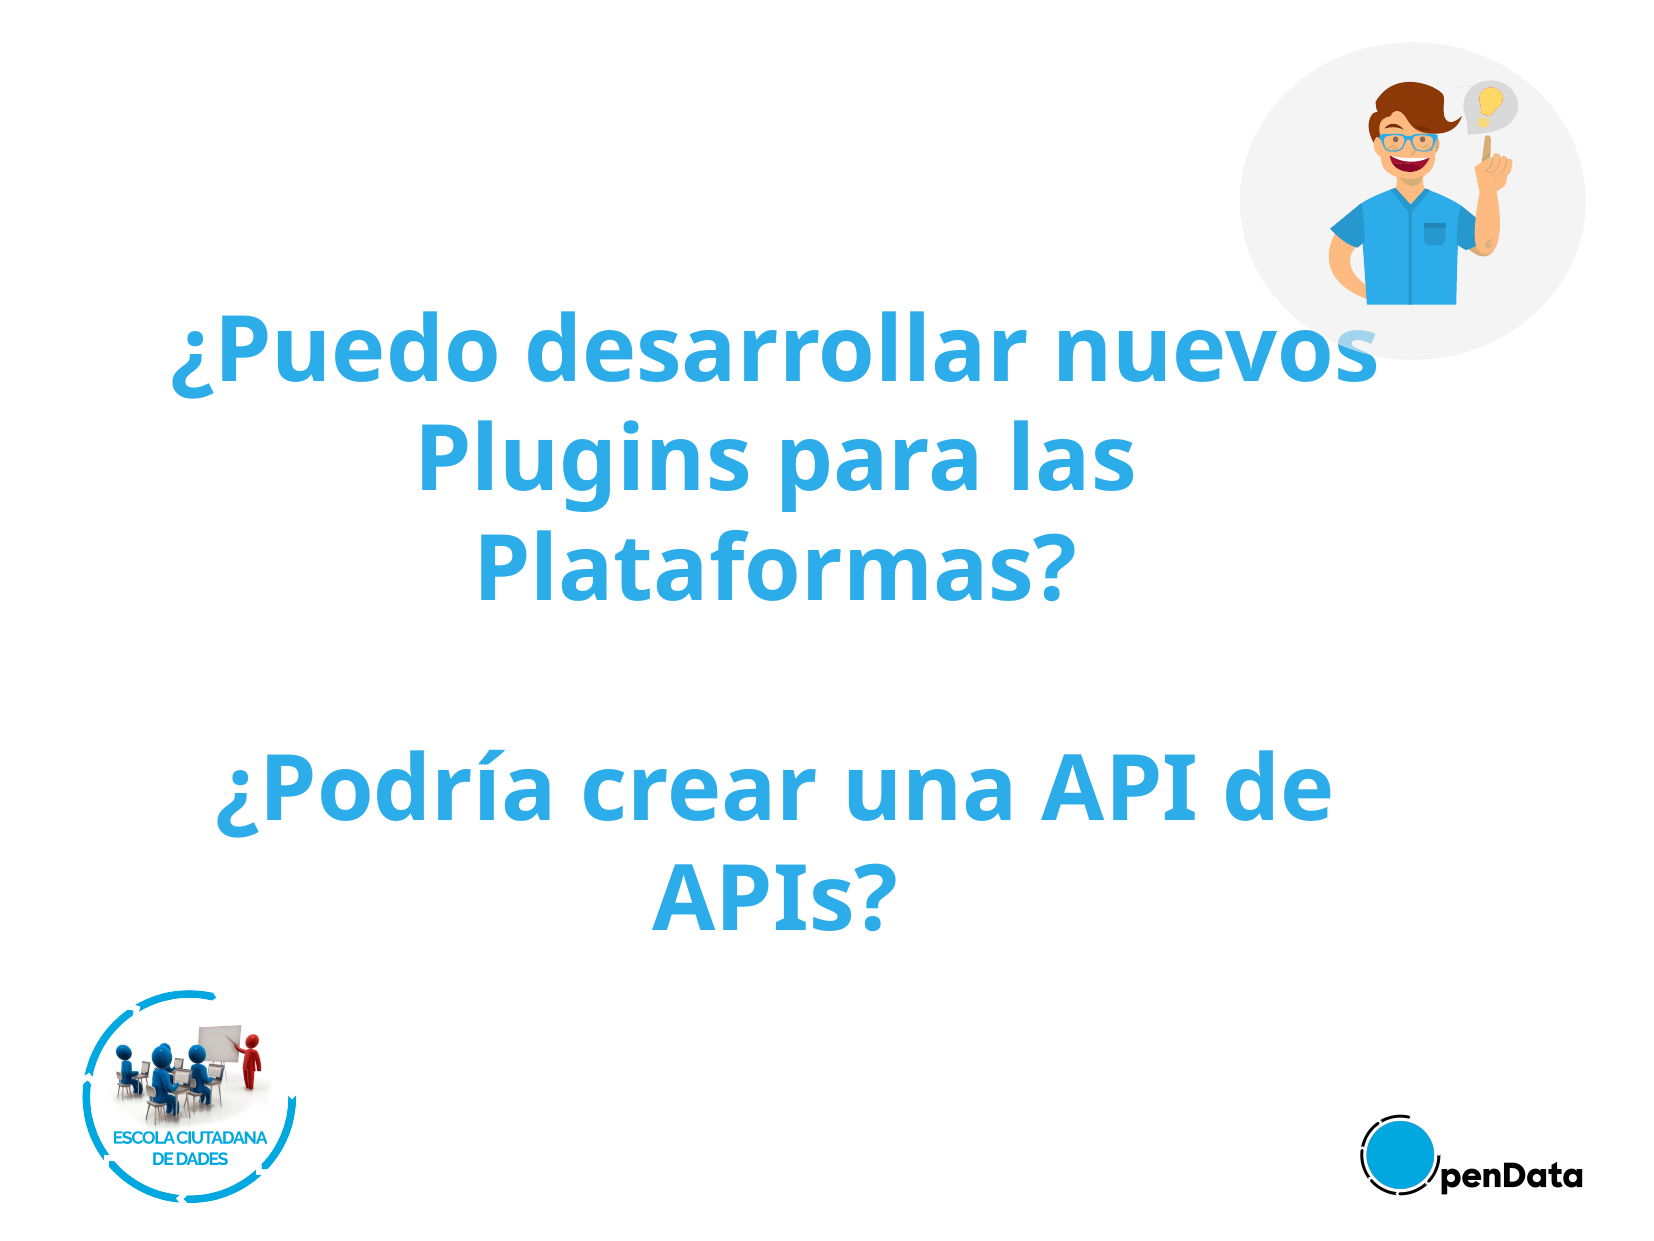

¿Puedo desarrollar nuevos Plugins para las Plataformas?
¿Podría crear una API de APIs?